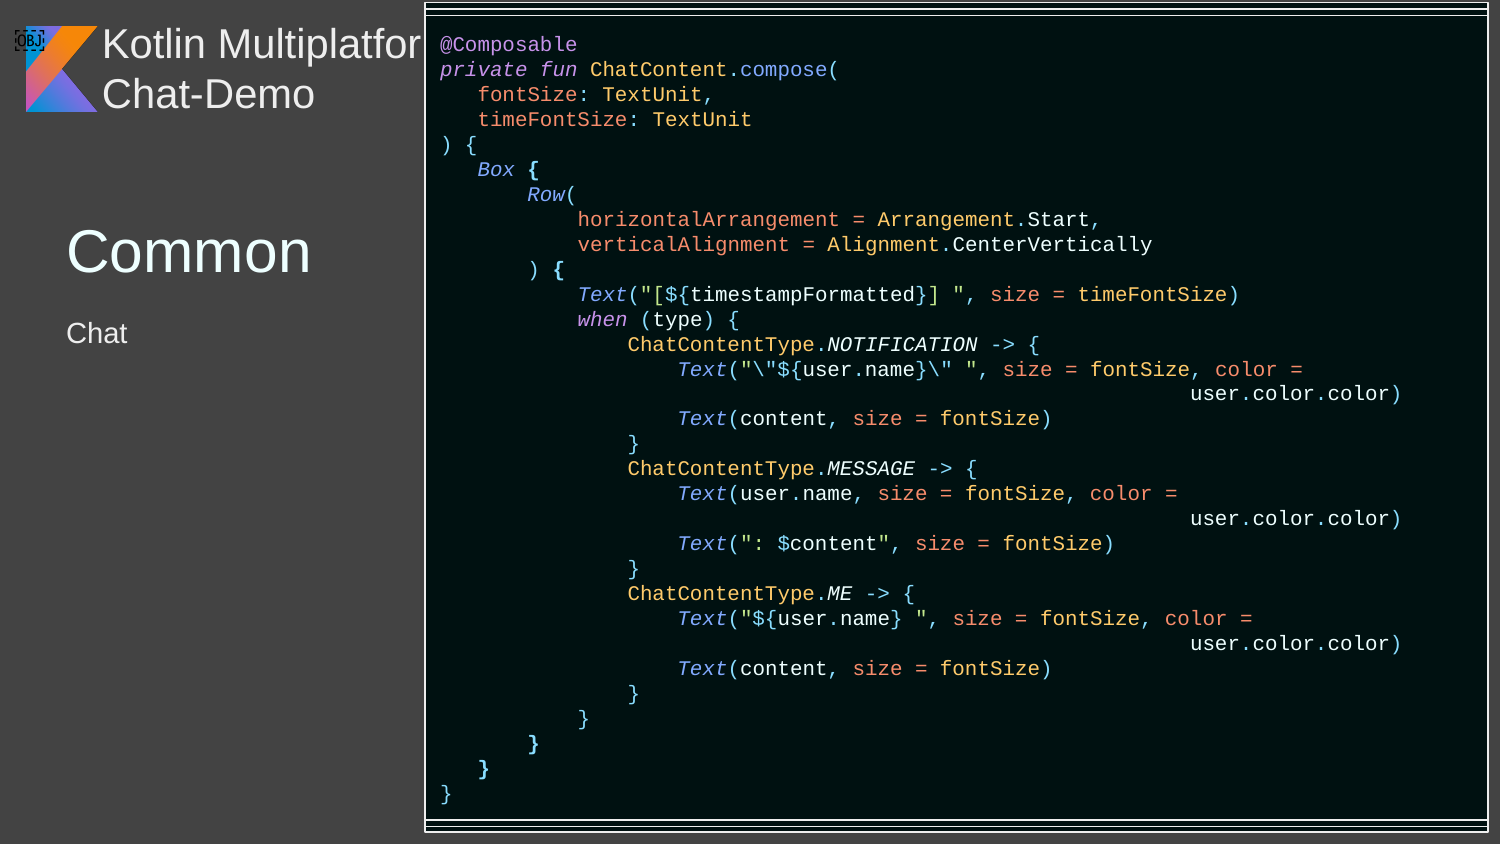

@Composable
fun loggedOut(
 model: ChatModel,
 chat: ChatClient,
 useDarkButtonColor: Boolean
) = Row {
 val scope = rememberCoroutineScope { Dispatchers.Default }
 var focusRequester: () -> Unit = {}
 TextField(
 model.userName,
 onValueChange = {
 model.userName.value = it.filterNot { c -> c.isWhitespace() }
 .ifBlank { null }?.take(32) ?: ""
 },
 maxLines = 1,
 onSubmit = { login() },
 focusRequester = { focusRequester = it },
 label = { Text("Username: ") },
 button = {
 Button(onClick = { login() }) {
 Text("ENTER", color = if (useDarkButtonColor) Color.Black
else Color.White)
 }
 }
 )
 DisposableEffect(Unit) {
 focusRequester()
 onDispose { }
 }
}
@Composable
fun LoggedIn(
 model: ChatModel,
 chat: ChatClient,
 fontSize: Int,
 timeFontSize: Int,
 useDarkButtonColor: Boolean
) {
 var focusRequester: () -> Unit = {}
 Row(
 modifier = Modifier.fillMaxWidth(),
 verticalAlignment = Alignment.CenterVertically
 ) {
 TextField(
 model.userMessage,
 onValueChange = {
 model.userMessage.value = it
 },
 onSubmit = { send() },
 label = { Text("Message: ") },
 button = {
 Button(onClick = { send() }) {
 Text("Send", color = if (useDarkButtonColor) Color.Black
else Color.White)
 }
 },
 focusRequester = { focusRequester = it }
 )
 }
 ChatMessageList(model.messages, fontSize.sp, timeFontSize.sp)
 DisposableEffect(Unit) {
 focusRequester()
 onDispose { }
 }
}
@Composable
private fun ChatContent.compose(
 fontSize: TextUnit,
 timeFontSize: TextUnit
) {
 Box {
 Row(
 horizontalArrangement = Arrangement.Start,
 verticalAlignment = Alignment.CenterVertically
 ) {
 Text("[${timestampFormatted}] ", size = timeFontSize)
 when (type) {
 ChatContentType.NOTIFICATION -> {
 Text("\"${user.name}\" ", size = fontSize, color =
user.color.color)
 Text(content, size = fontSize)
 }
 ChatContentType.MESSAGE -> {
 Text(user.name, size = fontSize, color =
user.color.color)
 Text(": $content", size = fontSize)
 }
 ChatContentType.ME -> {
 Text("${user.name} ", size = fontSize, color =
user.color.color)
 Text(content, size = fontSize)
 }
 }
 }
 }
}
Column(modifier = Modifier
.fillMaxWidth()
.fillMaxHeight(1f)
.background(Color.LightGray)) {user.
 when {
 model.error.value != null ->
ShowError(model.error, model, useDarkButtonColor)
 model.userName.value.isBlank() -> {
 loggedOut(model, chat, useDarkButtonColor)
 description()
 }
 model.isConnecting.value -> Text("connecting …")
 else -> LoggedIn(model, chat, fontSize, timeFontSize,
useDarkButtonColor)
 }
}
# Common
fun ShowError(
 errorState: MutableState<String?>,
 model: ChatModel,
 useDarkButtonColor: Boolean
) {
 Text(errorState.value!!)
 Button(onClick = {
 model.userName.value = ""
 errorState.value = null
 }) { Text("retry", color = if (useDarkButtonColor) Color.Black
else Color.White) }
}
@Composable
fun ChatMessageList(
 messages: SnapshotStateList<ChatContent>,
 fontSize: TextUnit,
 timeFontSize: TextUnit
) {
 Column(modifier = Modifier.fillMaxWidth()) {
 messages.forEach { it.compose(fontSize, timeFontSize) }
 }
}
fun login() {
 model.isConnecting.value = true
 model.userName.value = userName.value
 scope.launch {
 chat.startSocket(model.userName.value) {
 model.isConnecting.value = false
 }
 }
}
Chat
fun send() {
 chat.sendMessage(model.userMessage.value)
 model.userMessage.value = ""
}